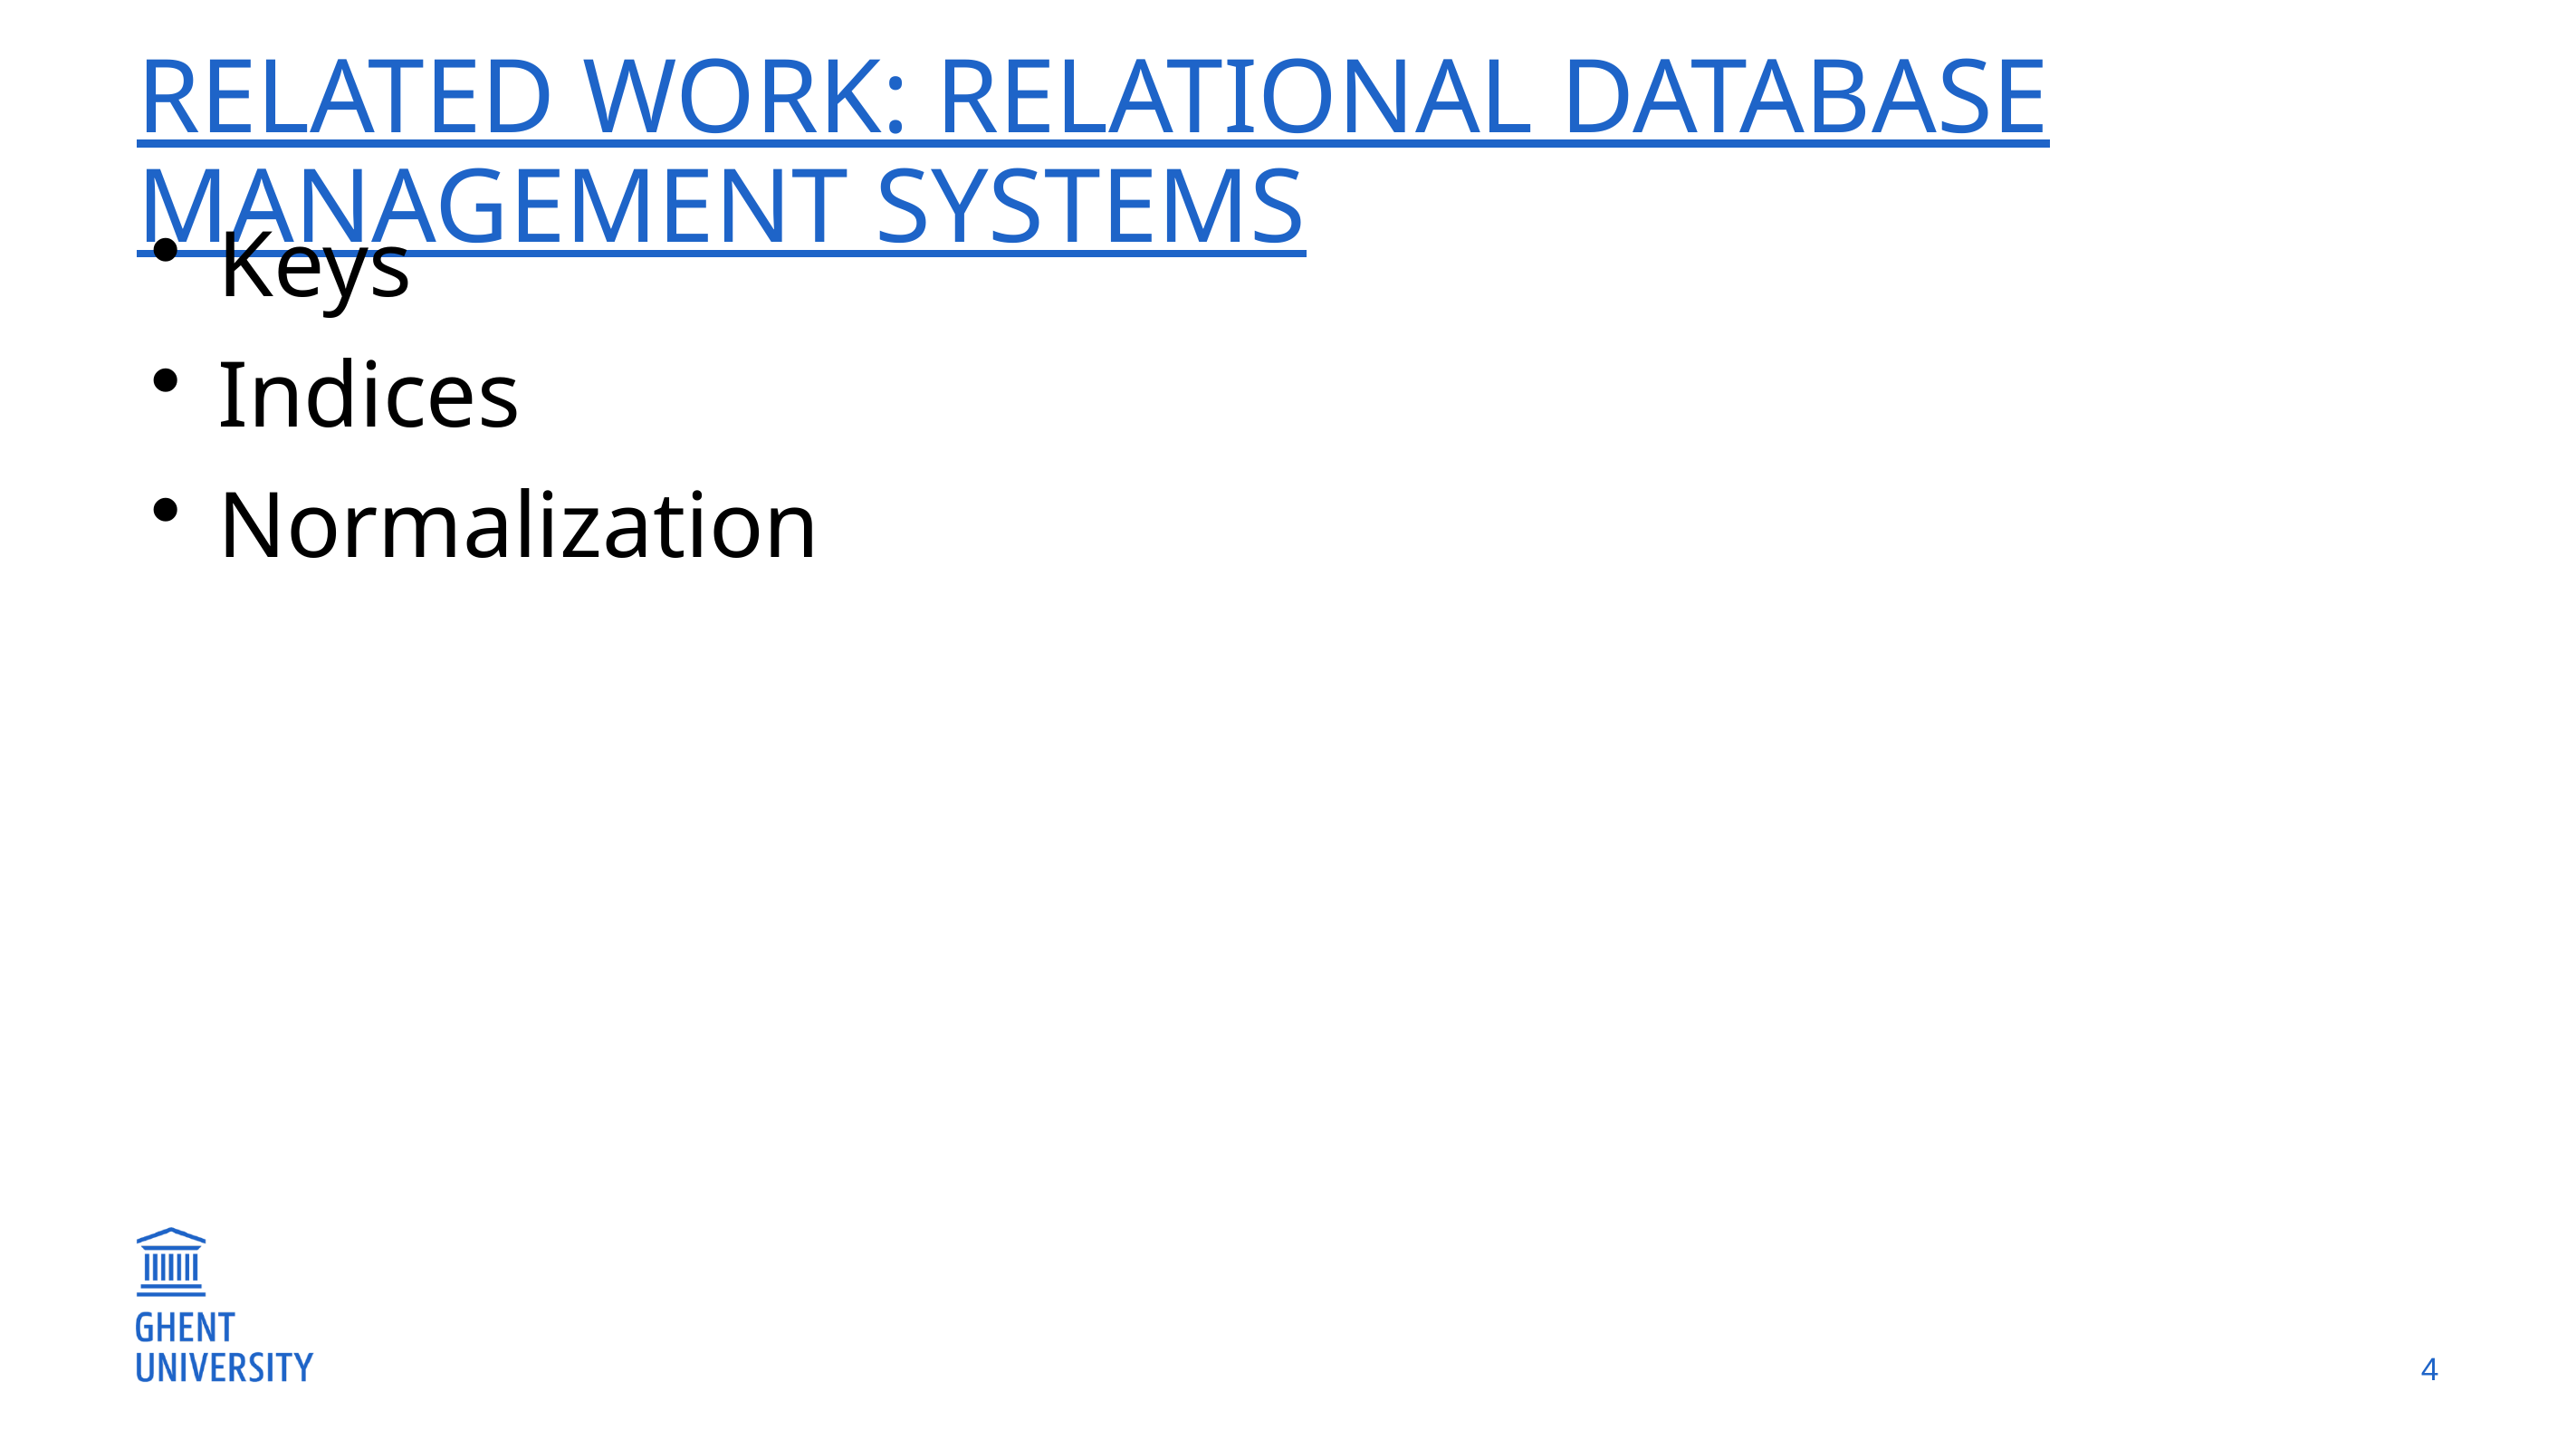

# RelATED wORK: Relational Database Management Systems
Keys
Indices
Normalization
4